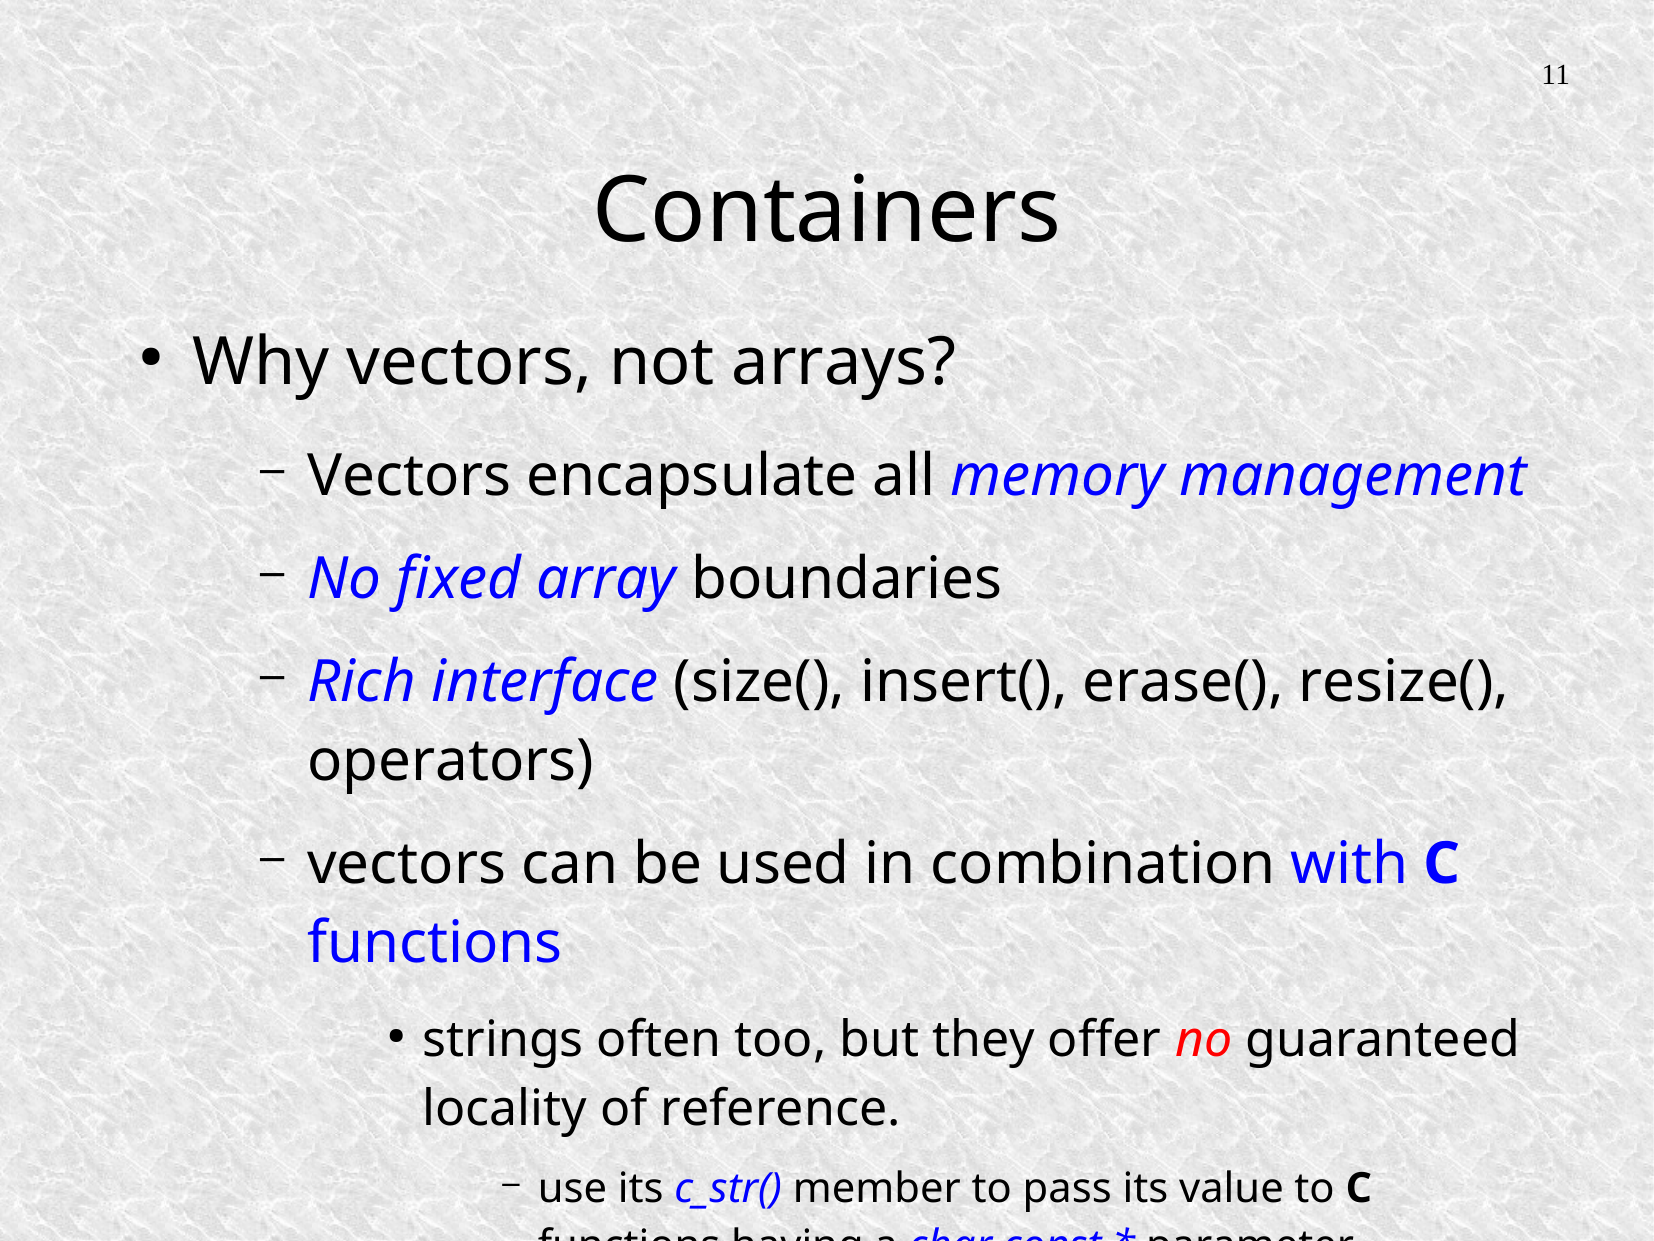

11
# Containers
Why vectors, not arrays?
Vectors encapsulate all memory management
No fixed array boundaries
Rich interface (size(), insert(), erase(), resize(), operators)
vectors can be used in combination with C functions
strings often too, but they offer no guaranteed locality of reference.
use its c_str() member to pass its value to C functions having a char const * parameter.